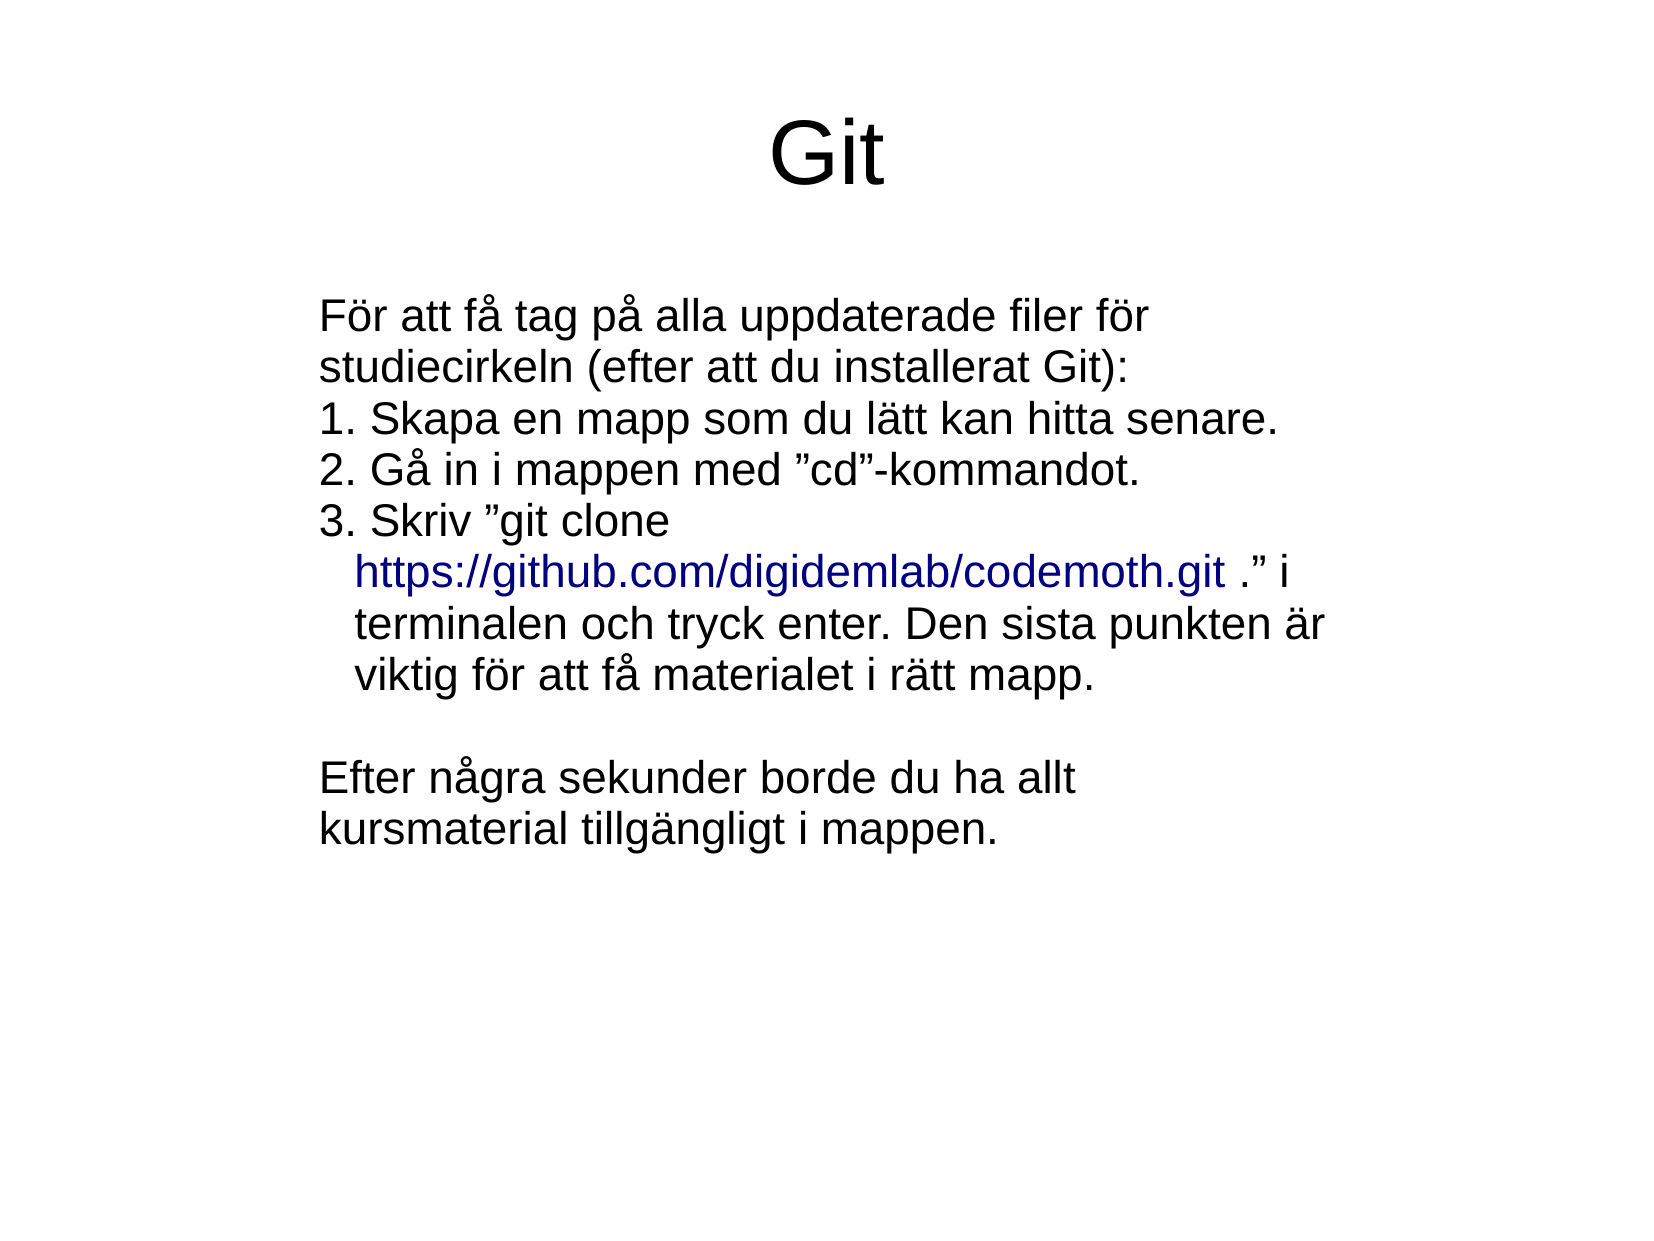

# Git
För att få tag på alla uppdaterade filer för studiecirkeln (efter att du installerat Git):
 Skapa en mapp som du lätt kan hitta senare.
 Gå in i mappen med ”cd”-kommandot.
 Skriv ”git clone https://github.com/digidemlab/codemoth.git .” i terminalen och tryck enter. Den sista punkten är viktig för att få materialet i rätt mapp.
Efter några sekunder borde du ha allt kursmaterial tillgängligt i mappen.